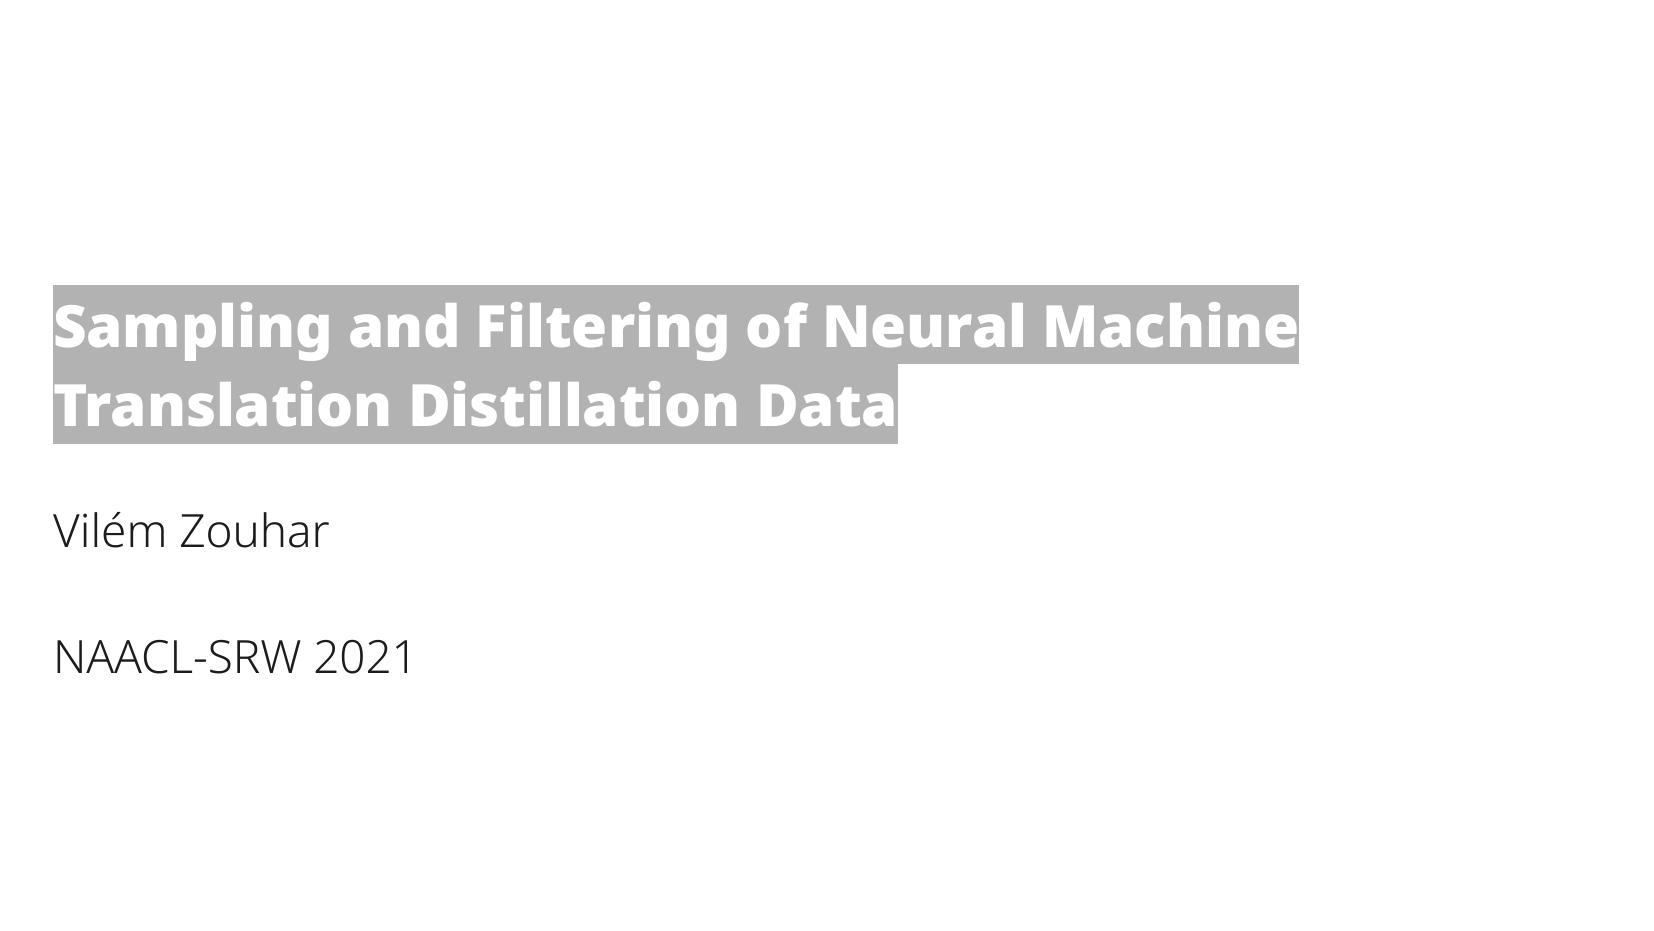

# Sampling and Filtering of Neural Machine Translation Distillation Data
Vilém Zouhar
NAACL-SRW 2021